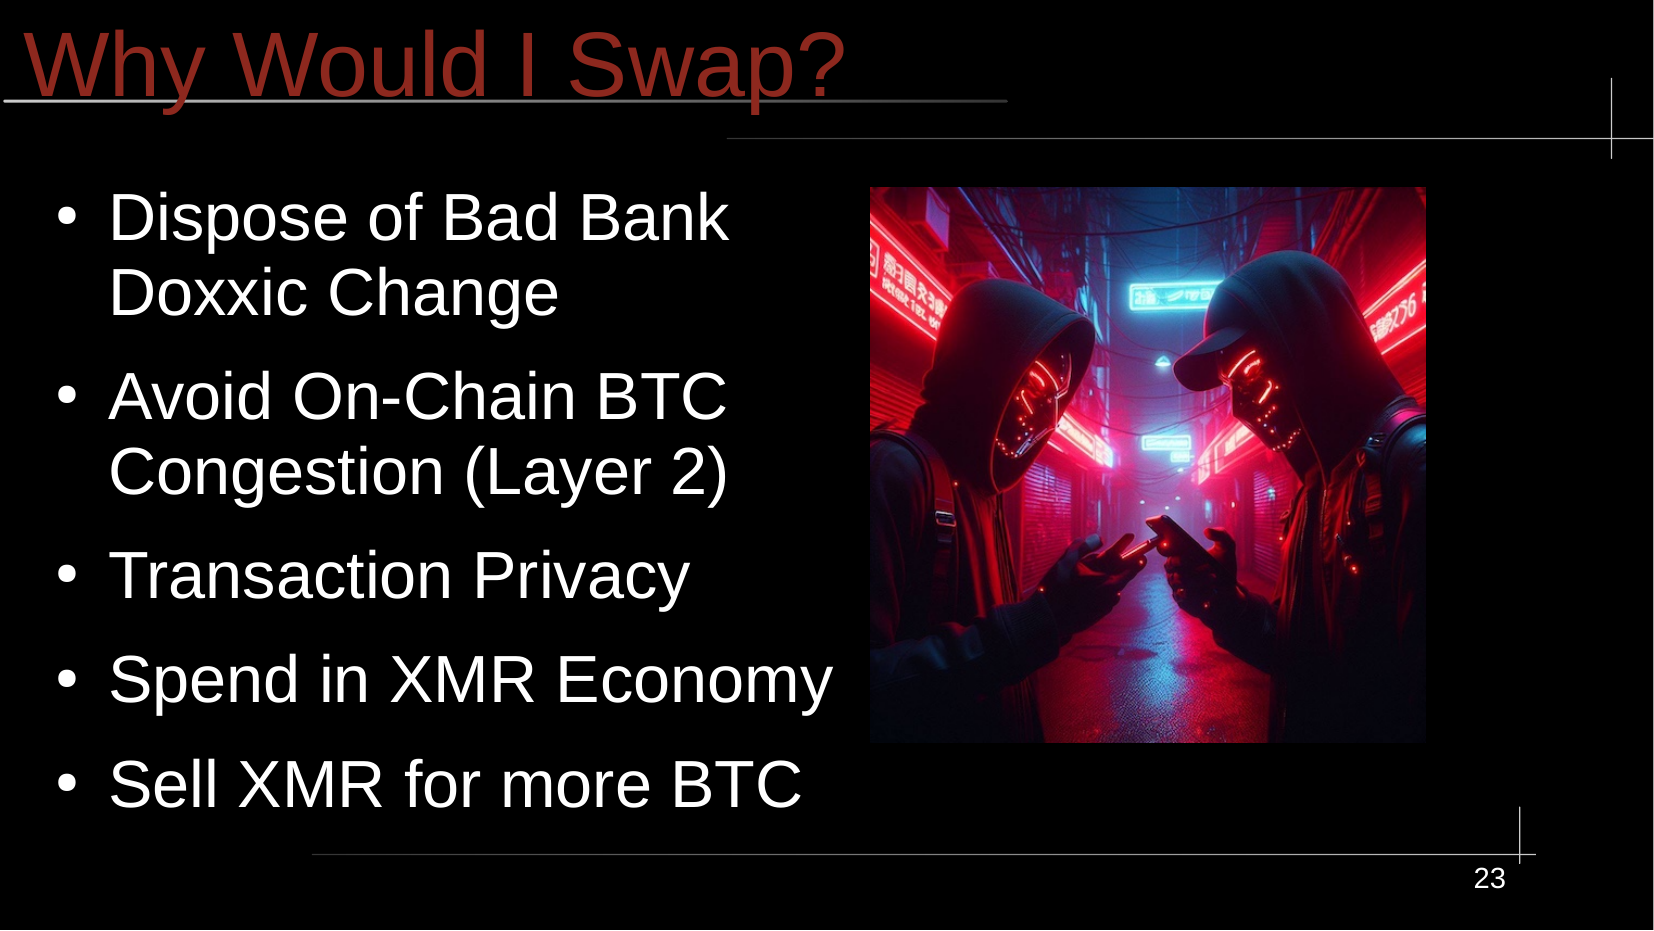

# Why Would I Swap?
Dispose of Bad Bank Doxxic Change
Avoid On-Chain BTC Congestion (Layer 2)
Transaction Privacy
Spend in XMR Economy
Sell XMR for more BTC
23